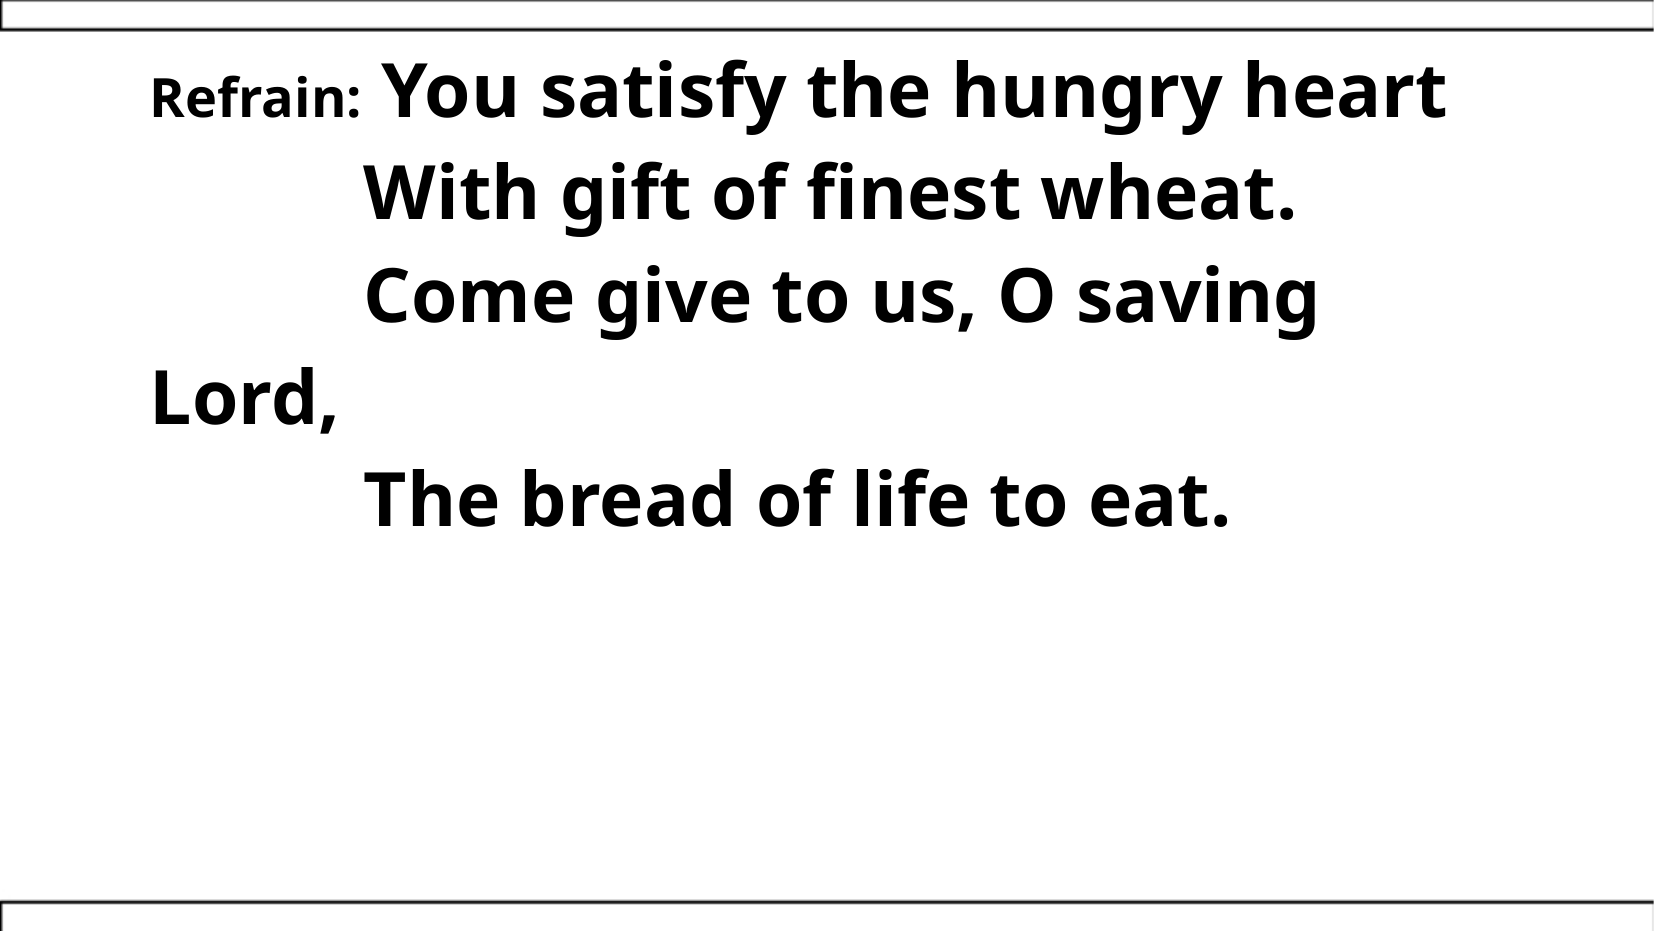

Refrain: You satisfy the hungry heart
 With gift of finest wheat.
 Come give to us, O saving Lord,
 The bread of life to eat.